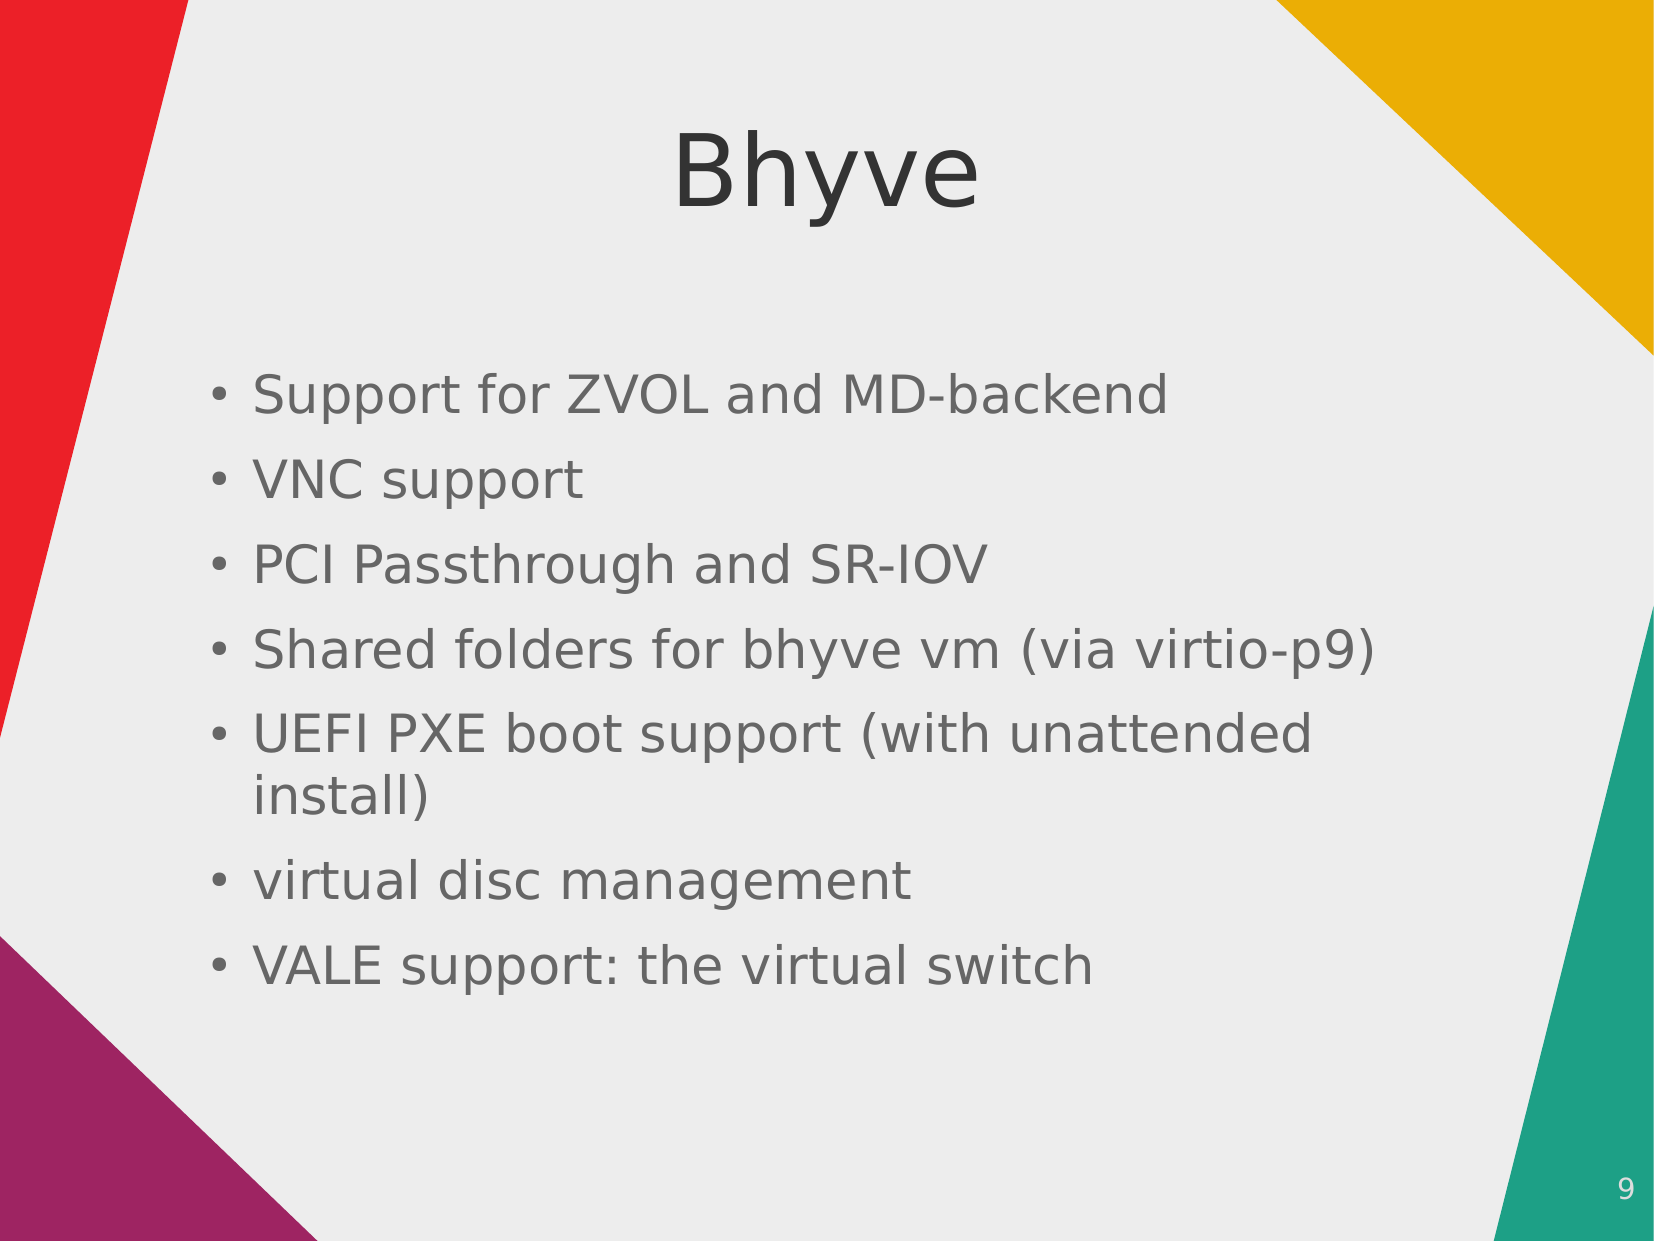

# Bhyve
Support for ZVOL and MD-backend
VNC support
PCI Passthrough and SR-IOV
Shared folders for bhyve vm (via virtio-p9)
UEFI PXE boot support (with unattended install)
virtual disc management
VALE support: the virtual switch
9